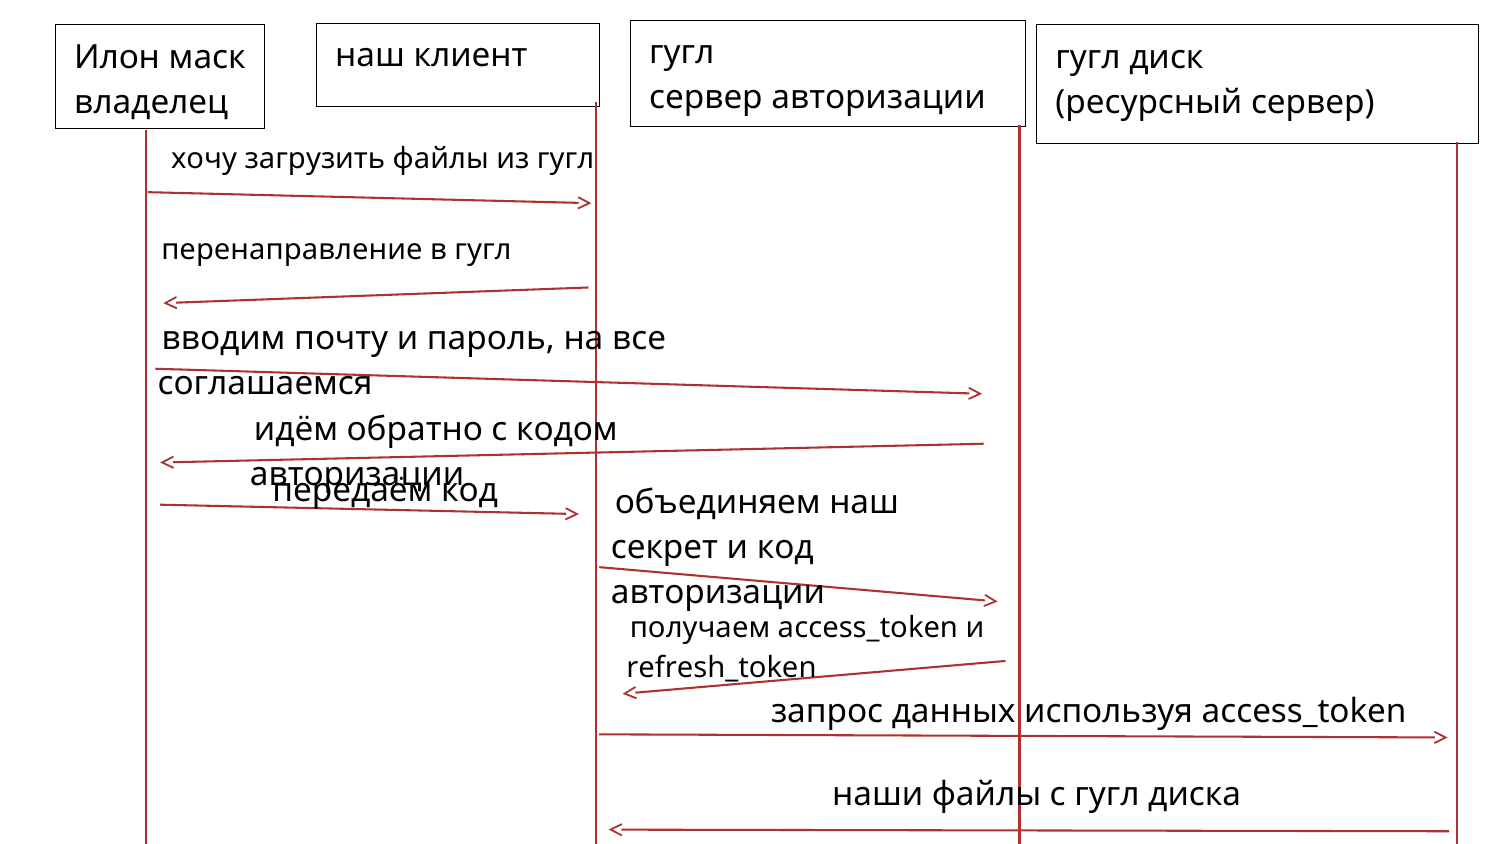

гугл
сервер авторизации
наш клиент
Илон маск
владелец
гугл диск
(ресурсный сервер)
хочу загрузить файлы из гугл
перенаправление в гугл
вводим почту и пароль, на все соглашаемся
идём обратно с кодом авторизации
передаём код
объединяем наш секрет и код авторизации
получаем access_token и refresh_token
запрос данных используя access_token
наши файлы с гугл диска